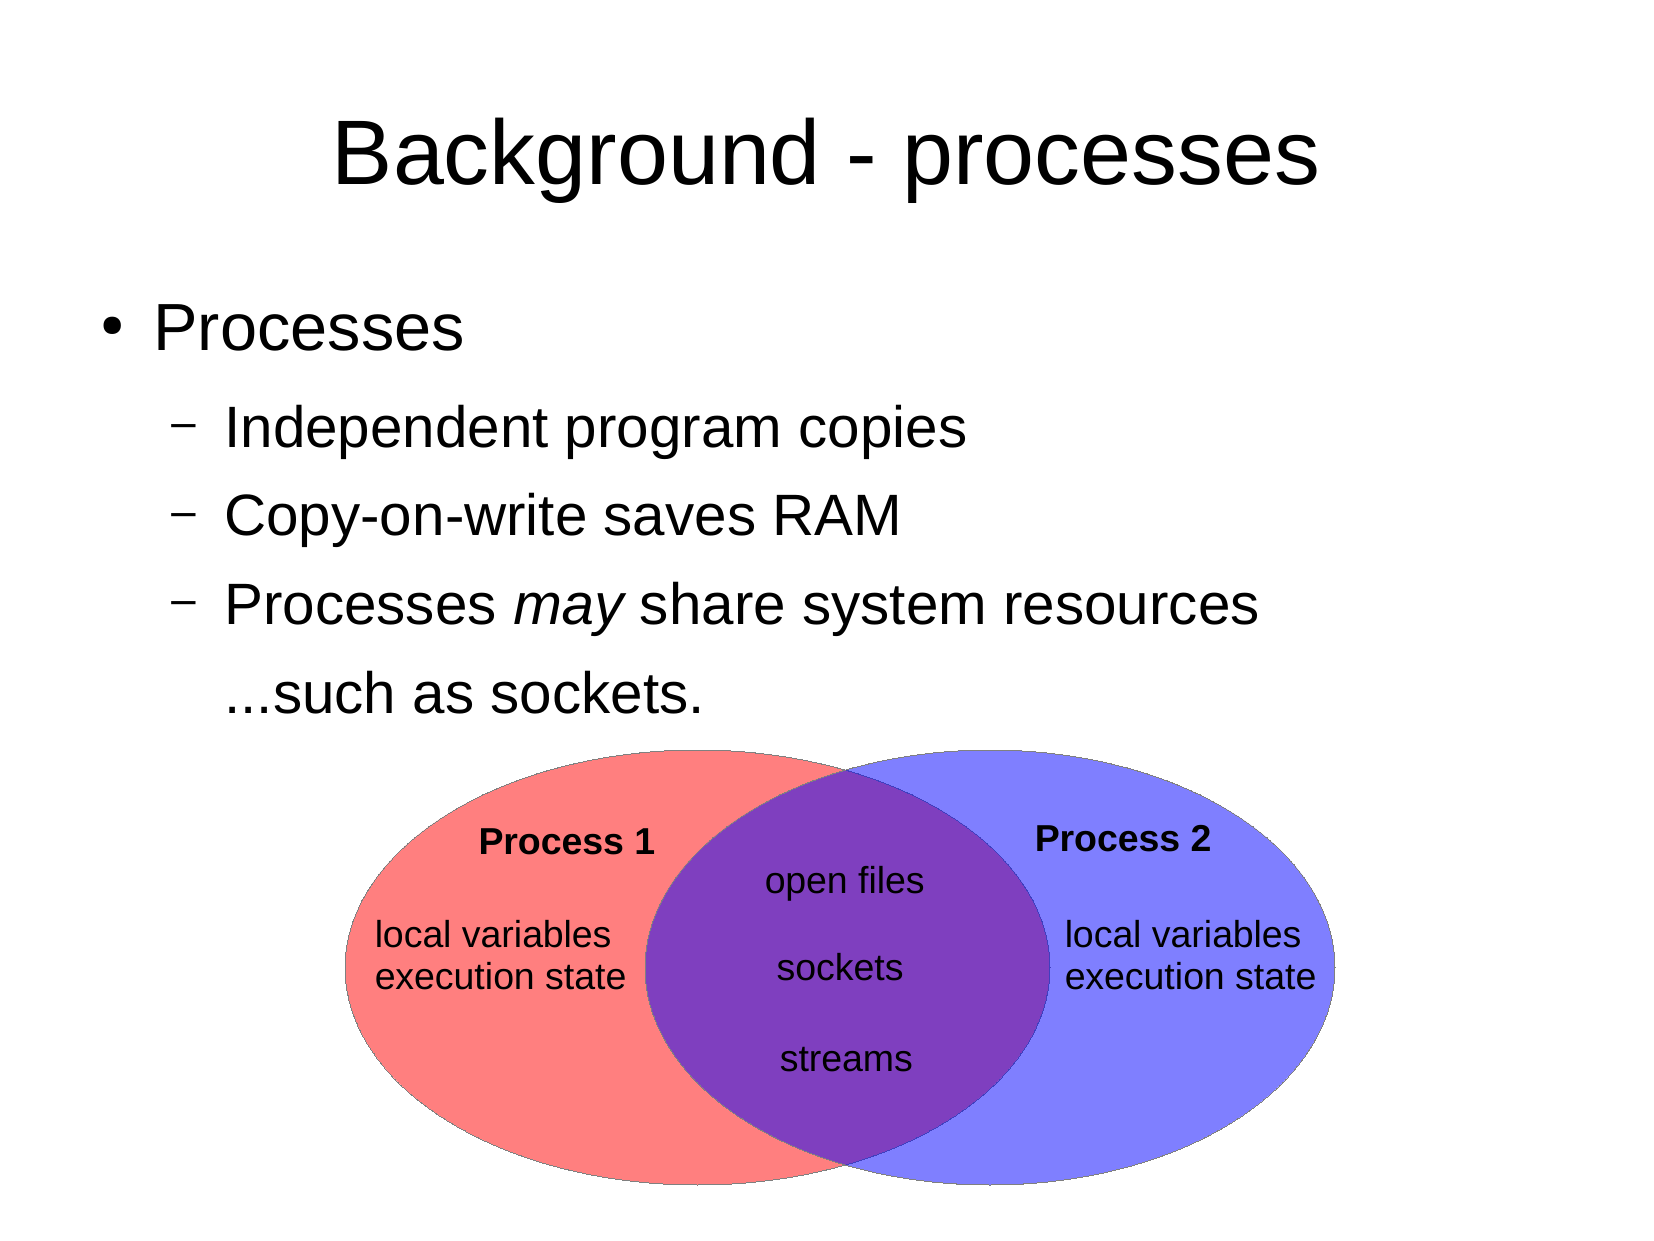

# Background - processes
Processes
Independent program copies
Copy-on-write saves RAM
Processes may share system resources
...such as sockets.
Process 2
Process 1
open files
local variables
execution state
local variables
execution state
sockets
streams